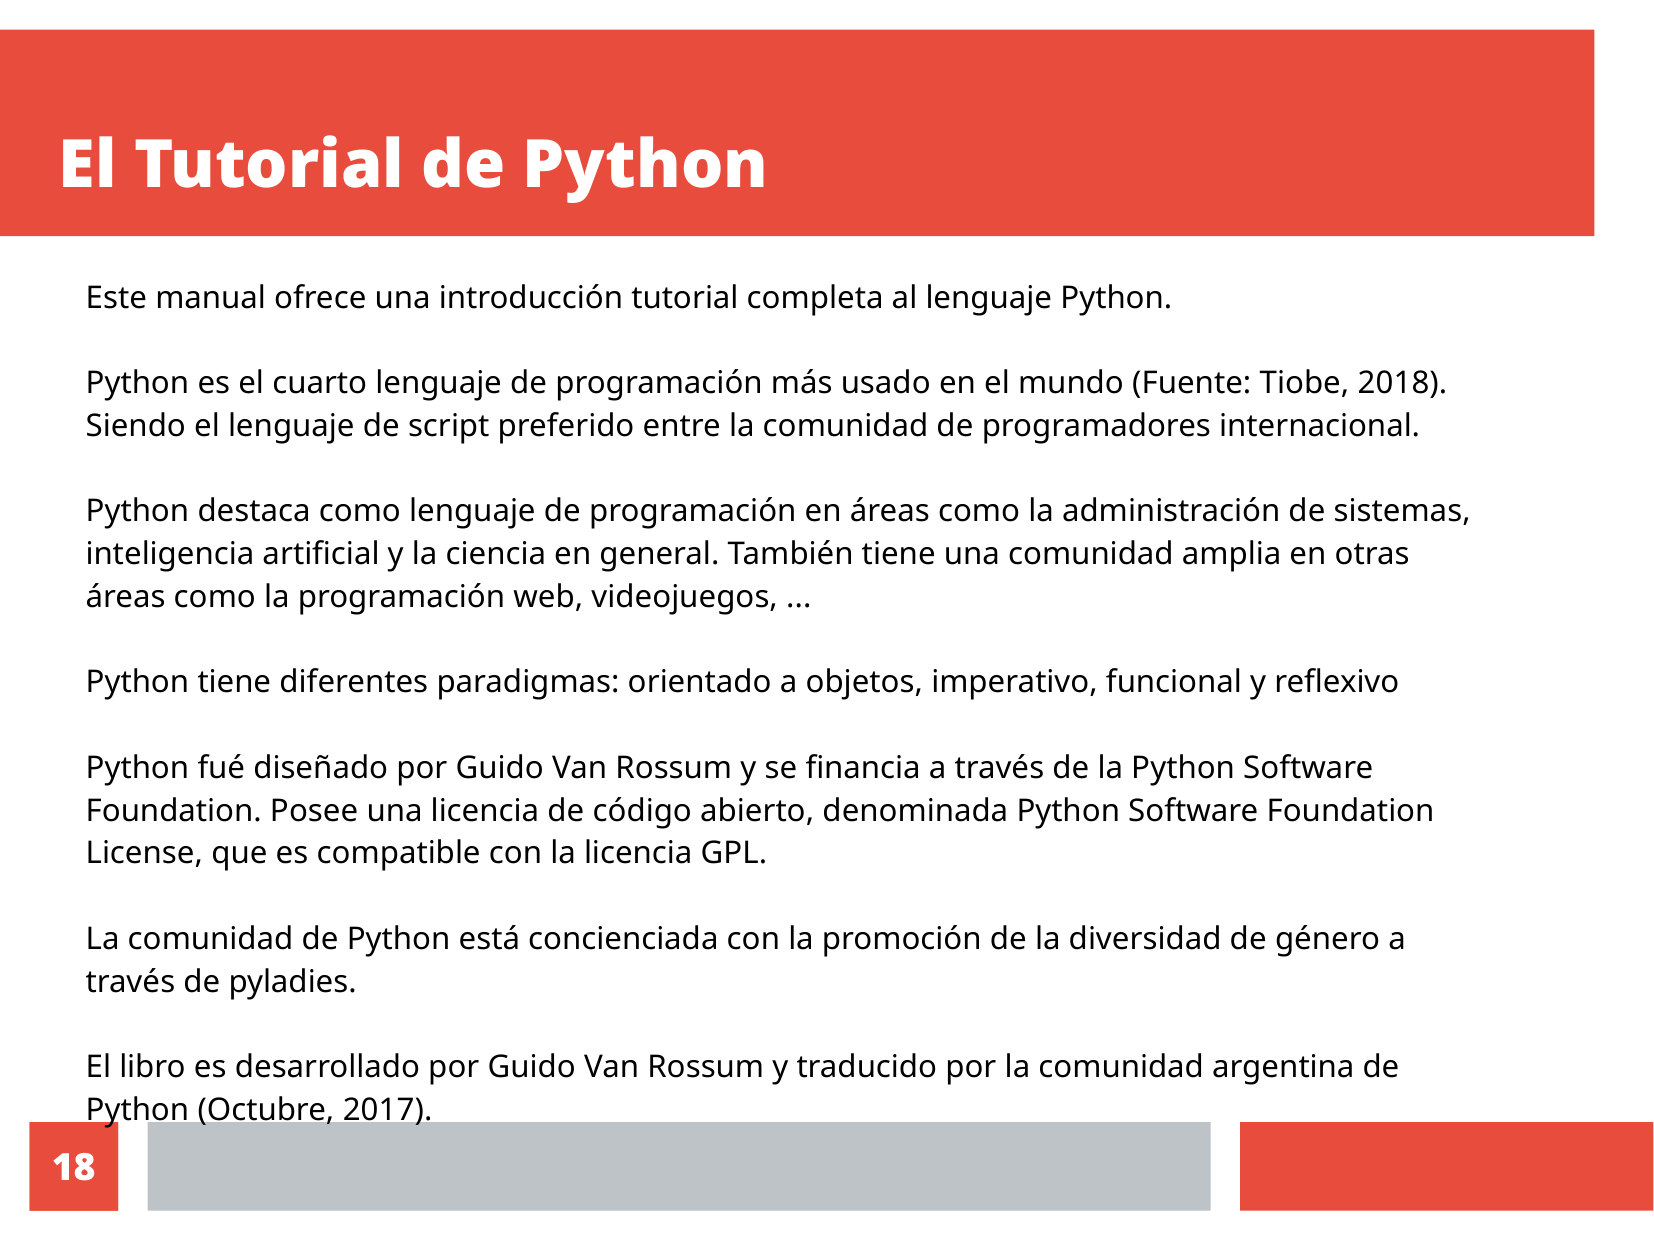

# El Tutorial de Python
Este manual ofrece una introducción tutorial completa al lenguaje Python.
Python es el cuarto lenguaje de programación más usado en el mundo (Fuente: Tiobe, 2018). Siendo el lenguaje de script preferido entre la comunidad de programadores internacional.
Python destaca como lenguaje de programación en áreas como la administración de sistemas, inteligencia artificial y la ciencia en general. También tiene una comunidad amplia en otras áreas como la programación web, videojuegos, ...
Python tiene diferentes paradigmas: orientado a objetos, imperativo, funcional y reflexivo
Python fué diseñado por Guido Van Rossum y se financia a través de la Python Software Foundation. Posee una licencia de código abierto, denominada Python Software Foundation License, que es compatible con la licencia GPL.
La comunidad de Python está concienciada con la promoción de la diversidad de género a través de pyladies.
El libro es desarrollado por Guido Van Rossum y traducido por la comunidad argentina de Python (Octubre, 2017).
18